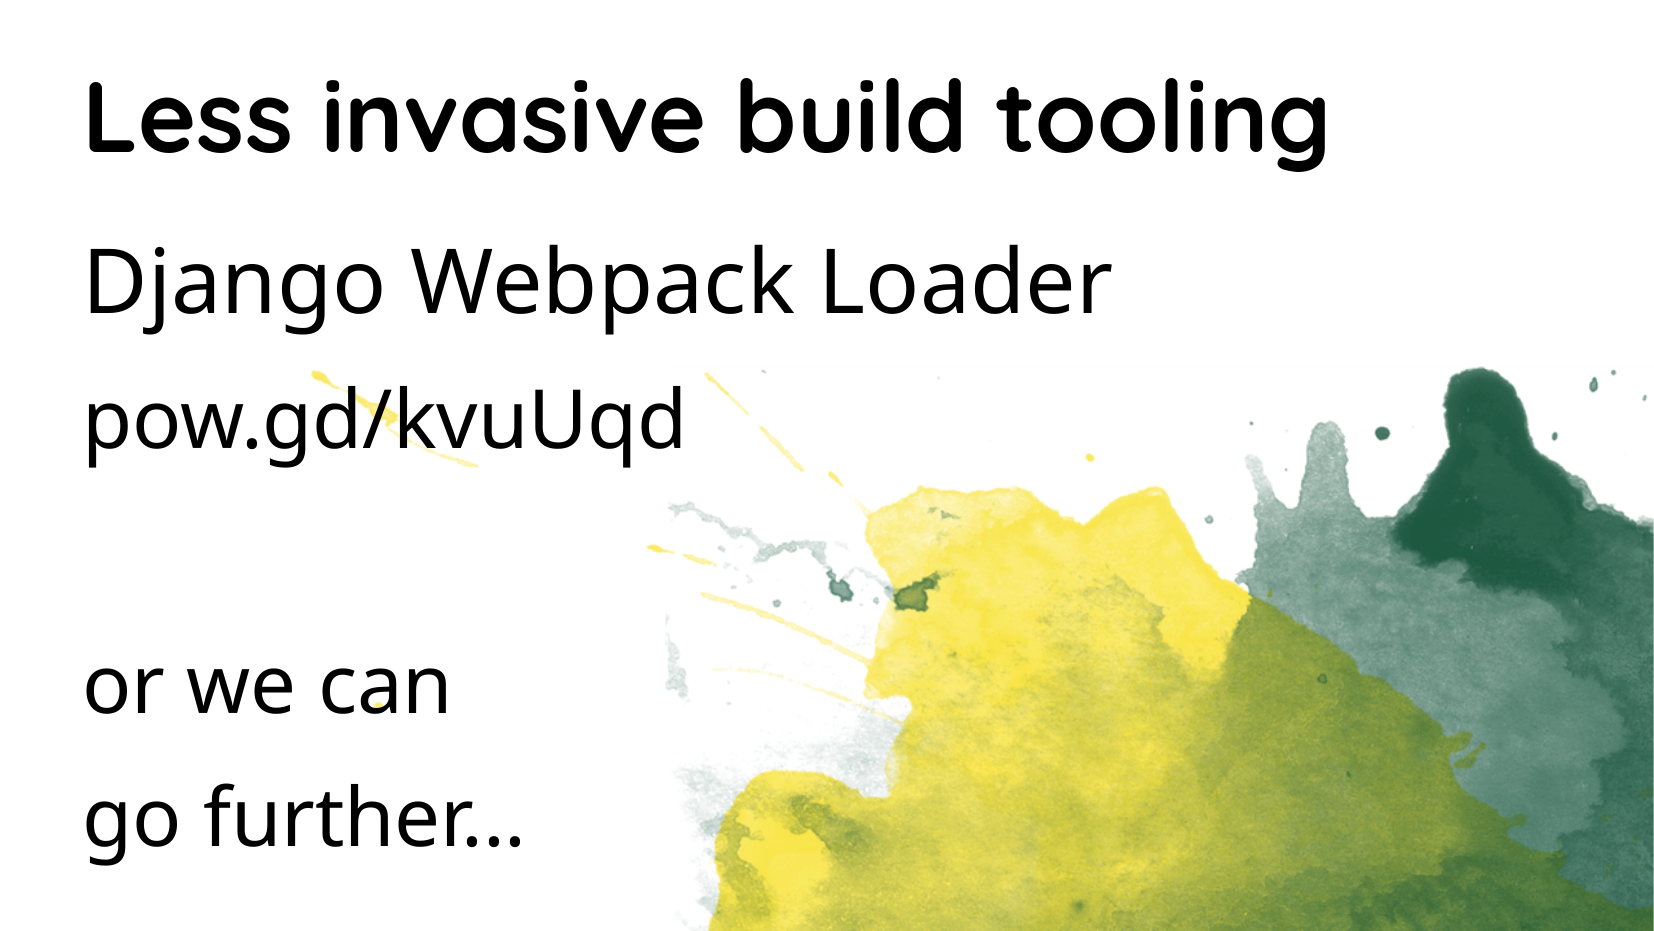

# Less invasive build tooling
Django Webpack Loader
pow.gd/kvuUqd
or we can
go further...